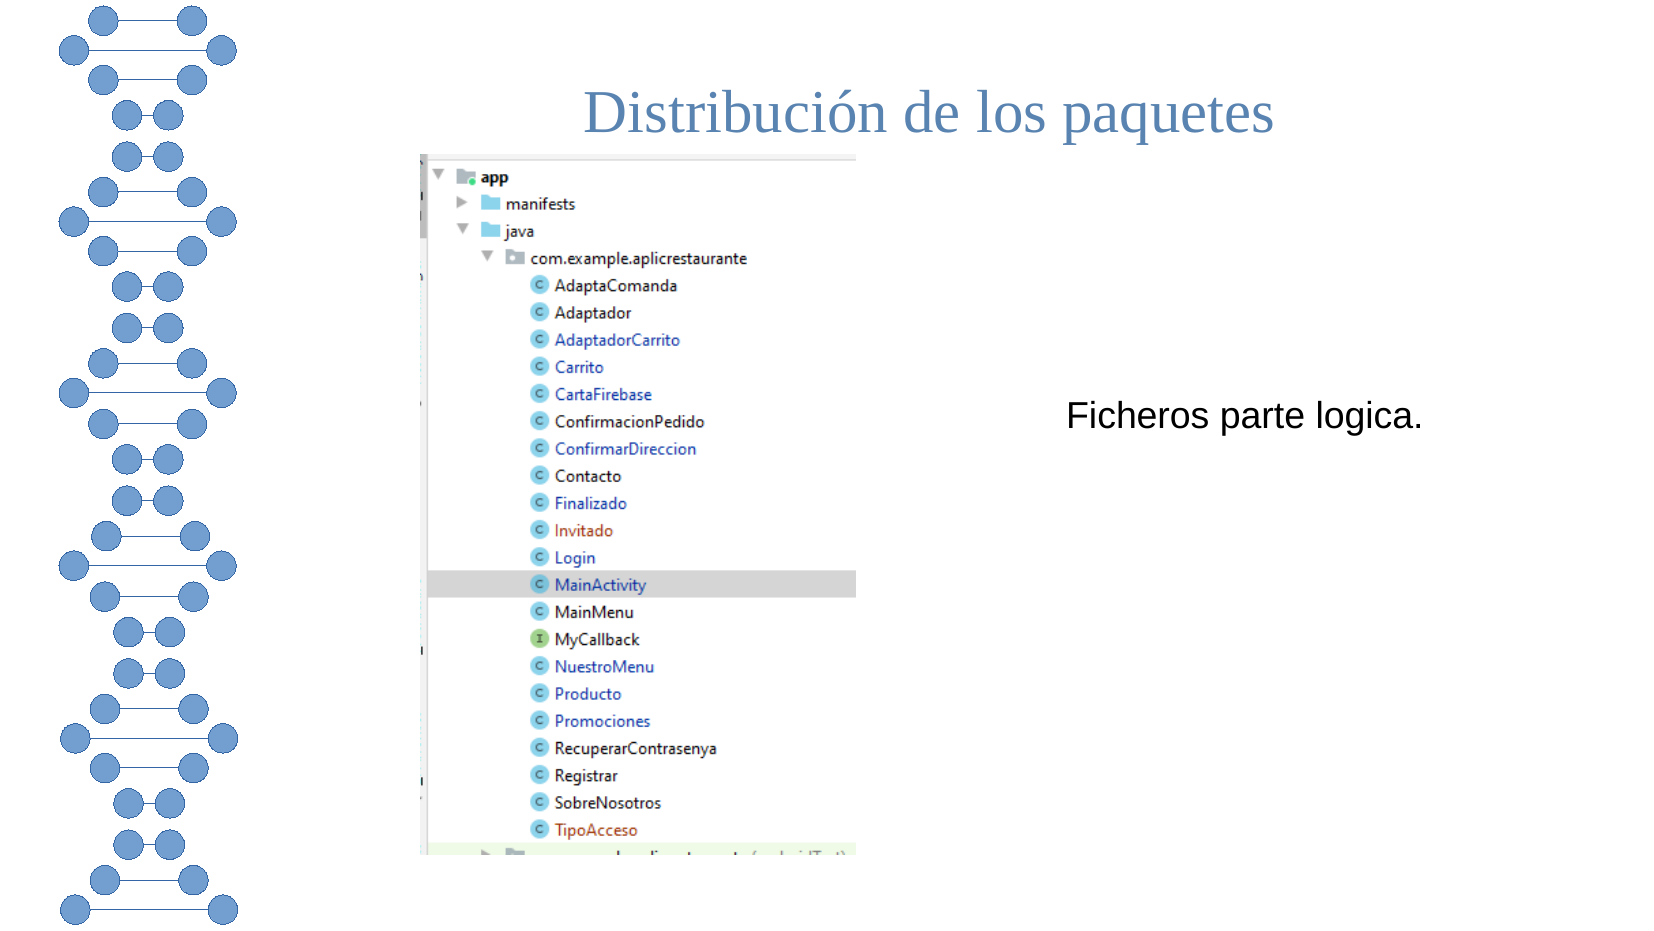

# Distribución de los paquetes
Ficheros parte logica.